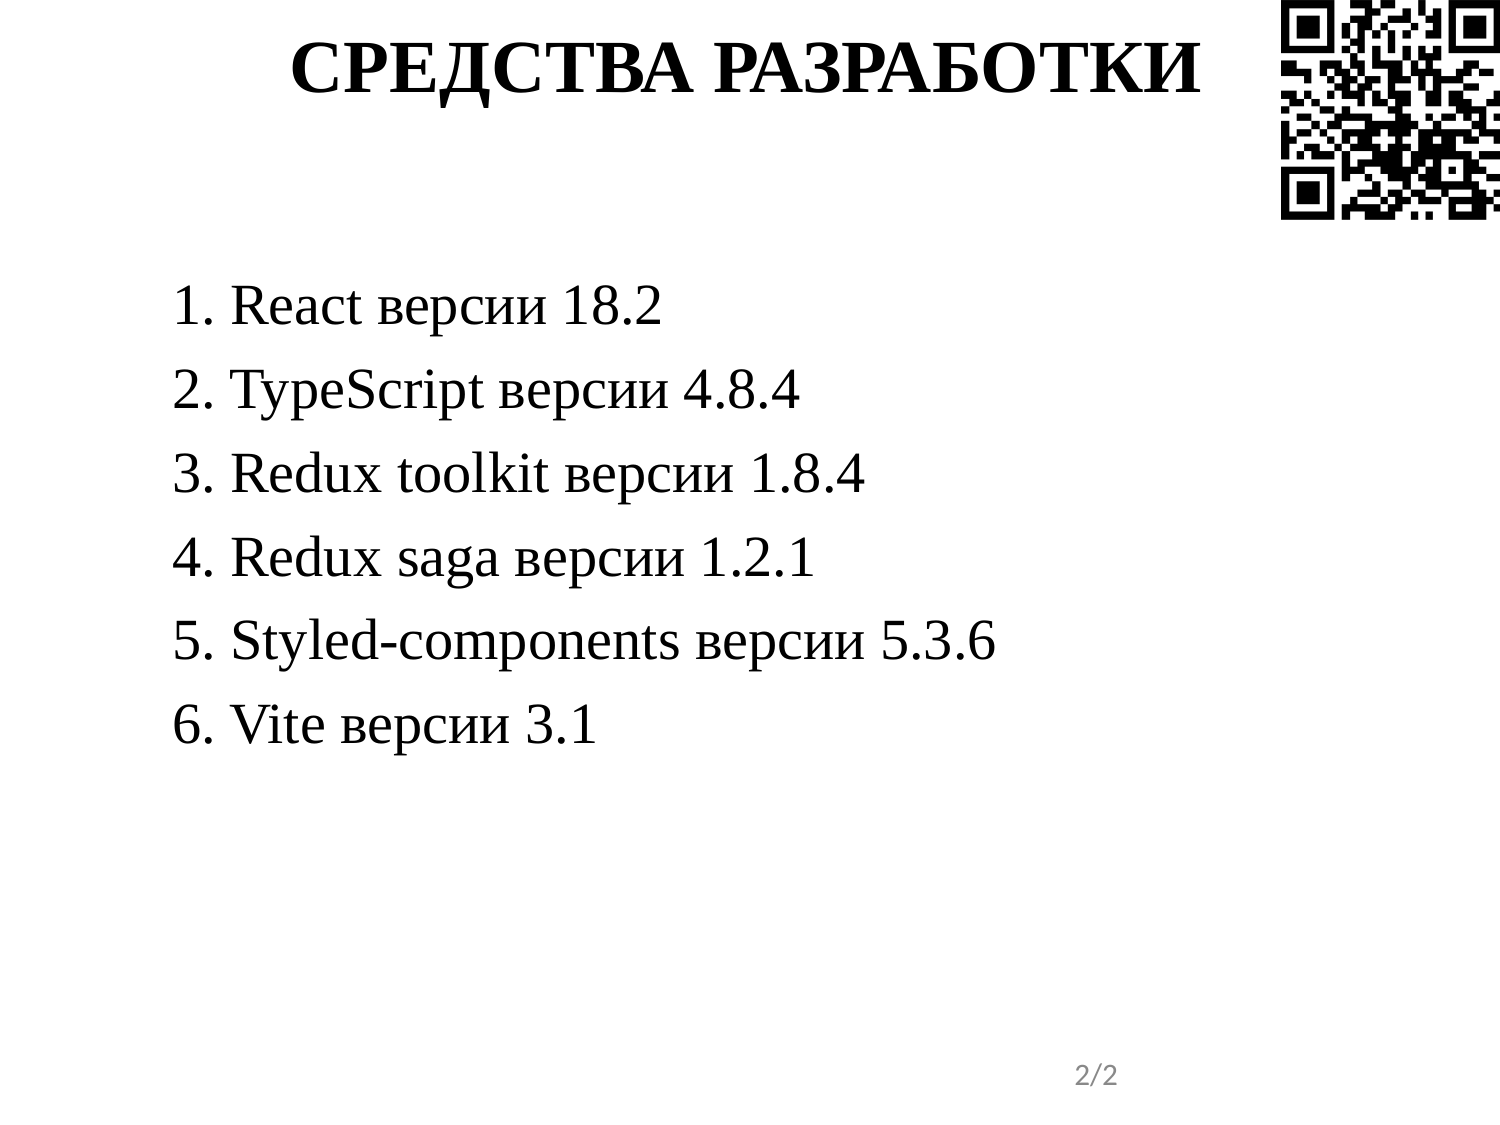

# СРЕДСТВА РАЗРАБОТКИ
1. React версии 18.2
2. TypeScript версии 4.8.4
3. Redux toolkit версии 1.8.4
4. Redux saga версии 1.2.1
5. Styled-components версии 5.3.6
6. Vite версии 3.1
2/2